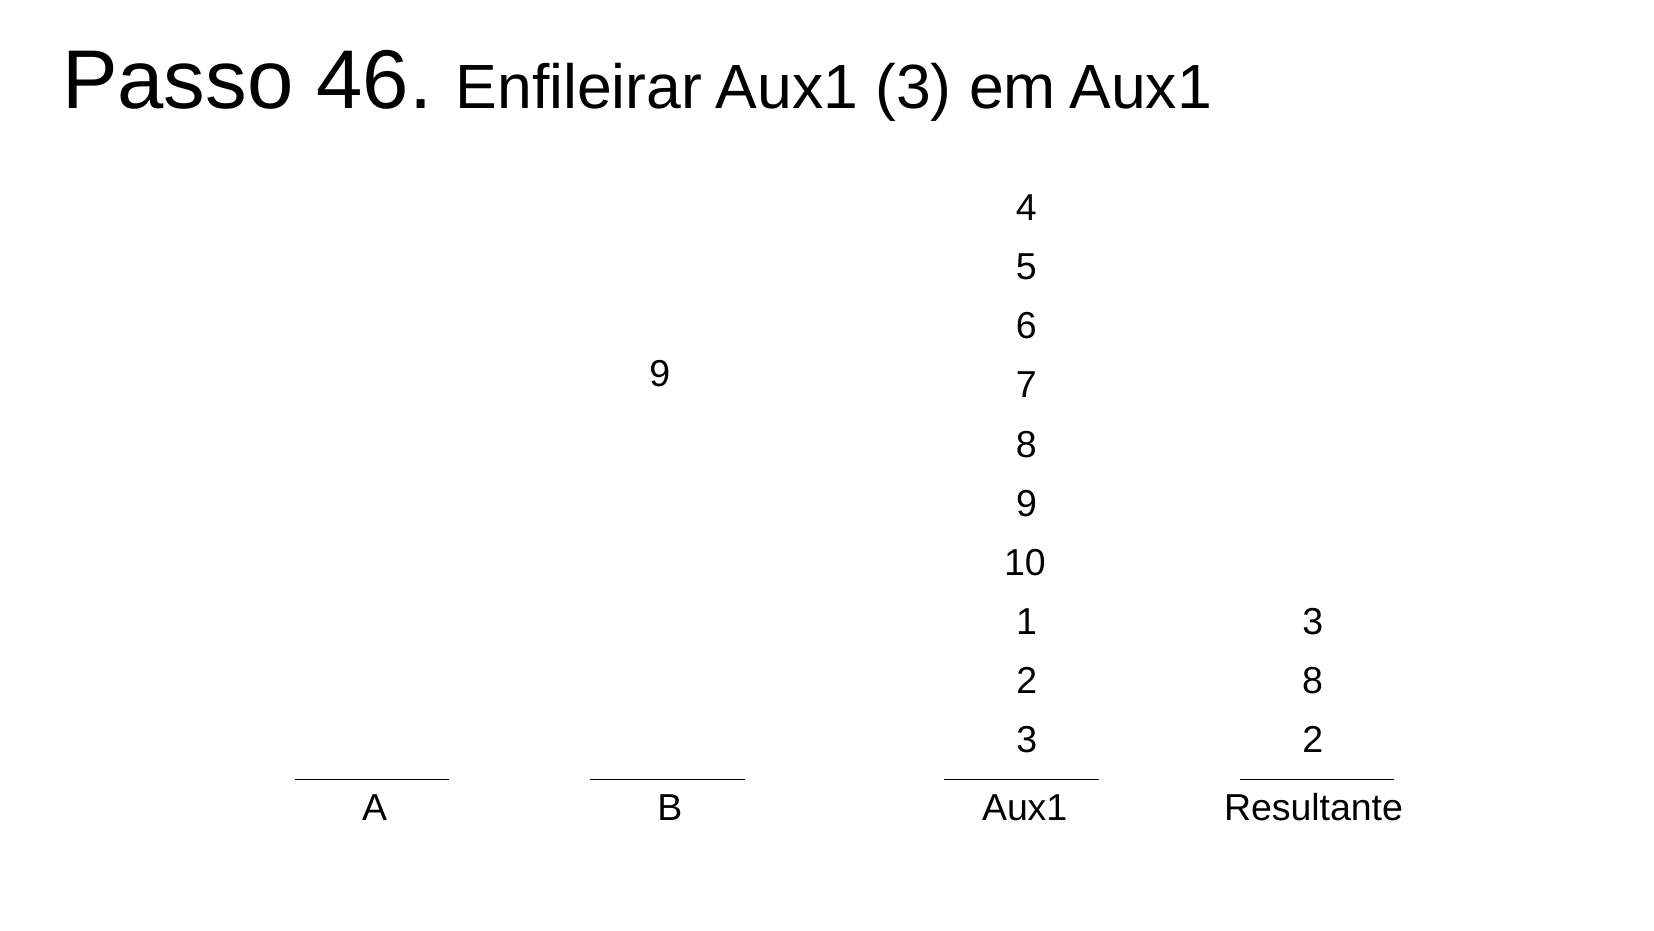

Passo 46. Enfileirar Aux1 (3) em Aux1
4
5
6
9
7
8
9
10
1
3
2
8
3
2
A
B
Aux1
Resultante